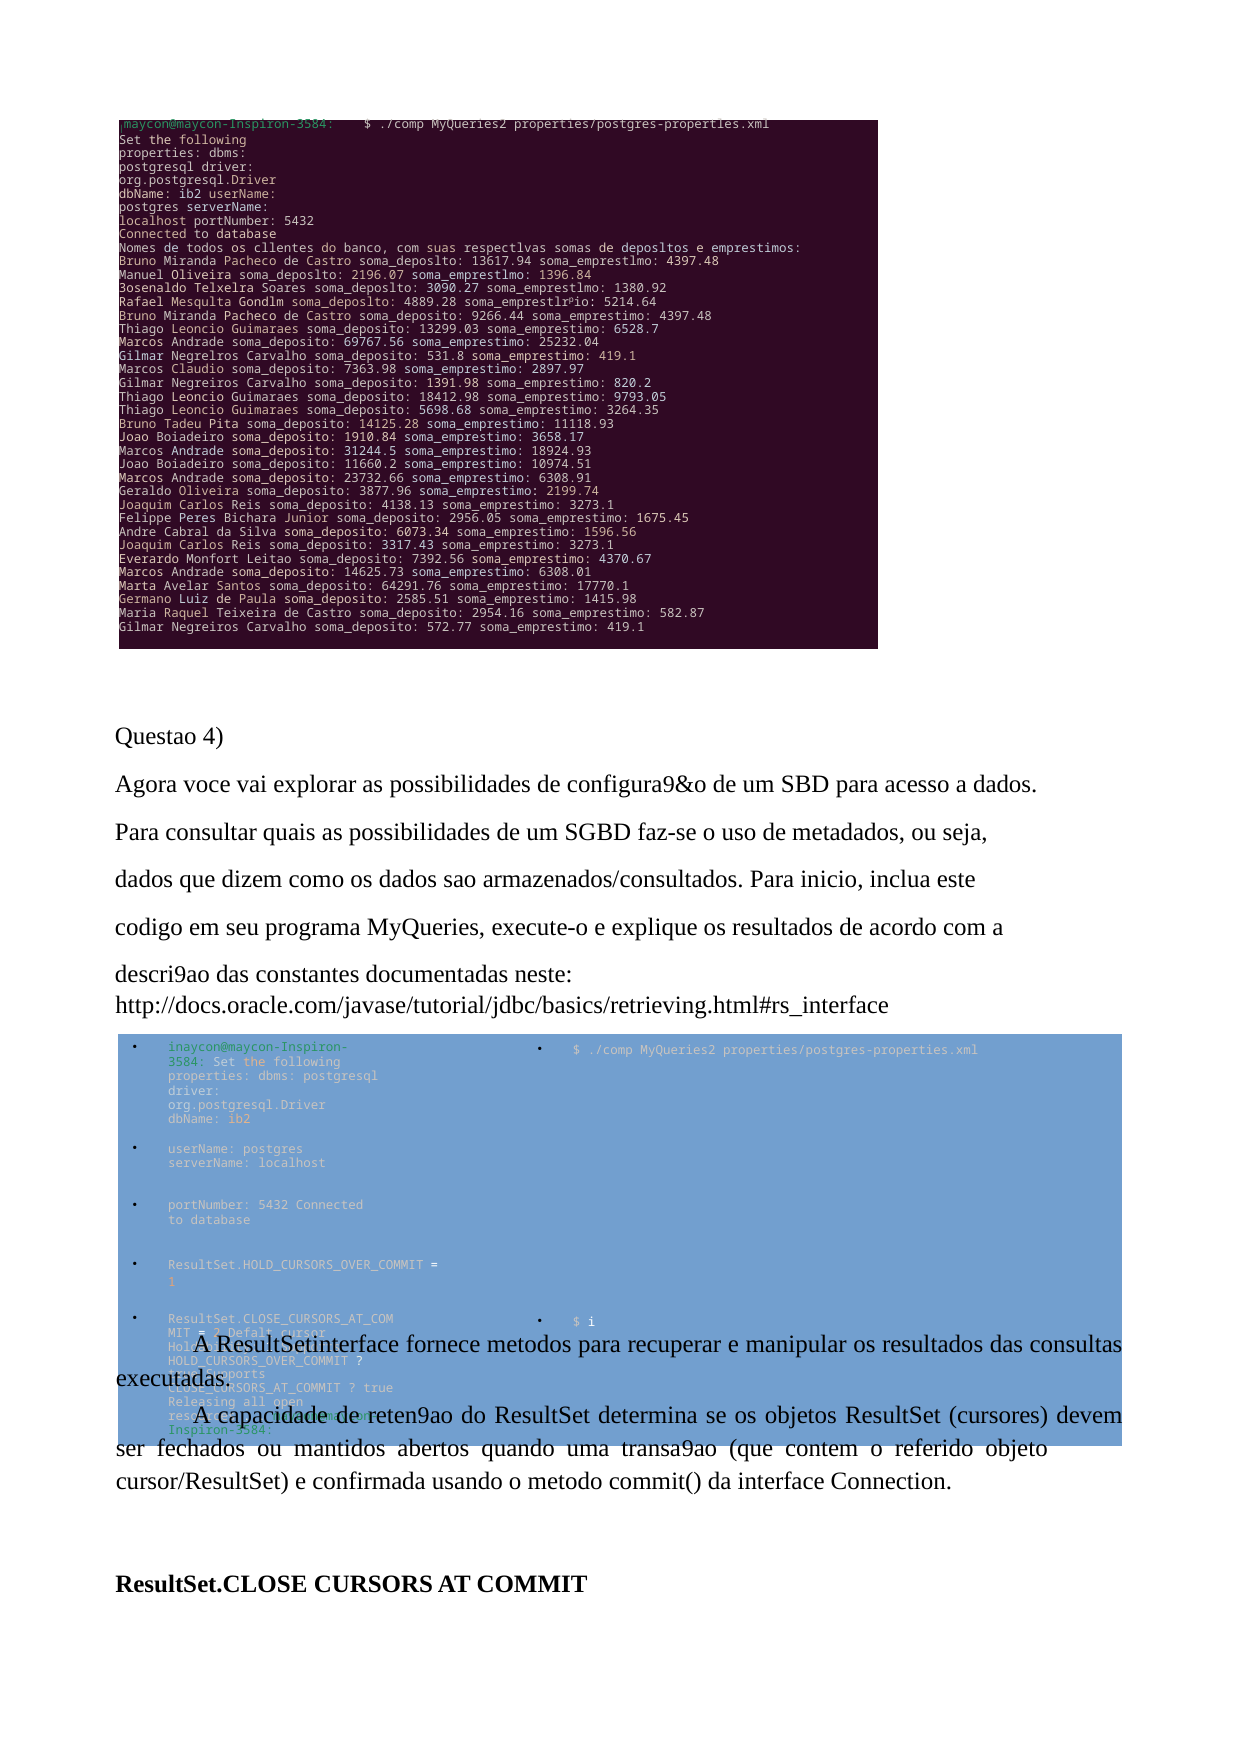

|maycon@maycon-Inspiron-3584: $ ./comp MyQueries2 properties/postgres-propertles.xml
Set the following properties: dbms: postgresql driver: org.postgresql.Driver dbName: ib2 userName: postgres serverName: localhost portNumber: 5432 Connected to database
Nomes de todos os cllentes do banco, com suas respectlvas somas de deposltos e emprestimos:
Bruno Miranda Pacheco de Castro soma_deposlto: 13617.94 soma_emprestlmo: 4397.48
Manuel Oliveira soma_deposlto: 2196.07 soma_emprestlmo: 1396.84
3osenaldo Telxelra Soares soma_deposlto: 3090.27 soma_emprestlmo: 1380.92
Rafael Mesqulta Gondlm soma_deposlto: 4889.28 soma_emprestlrpio: 5214.64
Bruno Miranda Pacheco de Castro soma_deposito: 9266.44 soma_emprestimo: 4397.48
Thiago Leoncio Guimaraes soma_deposito: 13299.03 soma_emprestimo: 6528.7
Marcos Andrade soma_deposito: 69767.56 soma_emprestimo: 25232.04
Gilmar Negrelros Carvalho soma_deposito: 531.8 soma_emprestimo: 419.1
Marcos Claudio soma_deposito: 7363.98 soma_emprestimo: 2897.97
Gilmar Negreiros Carvalho soma_deposito: 1391.98 soma_emprestimo: 820.2
Thiago Leoncio Guimaraes soma_deposito: 18412.98 soma_emprestimo: 9793.05
Thiago Leoncio Guimaraes soma_deposito: 5698.68 soma_emprestimo: 3264.35
Bruno Tadeu Pita soma_deposito: 14125.28 soma_emprestimo: 11118.93
Joao Boiadeiro soma_deposito: 1910.84 soma_emprestimo: 3658.17
Marcos Andrade soma_deposito: 31244.5 soma_emprestimo: 18924.93
Joao Boiadeiro soma_deposito: 11660.2 soma_emprestimo: 10974.51
Marcos Andrade soma_deposito: 23732.66 soma_emprestimo: 6308.91
Geraldo Oliveira soma_deposito: 3877.96 soma_emprestimo: 2199.74
Joaquim Carlos Reis soma_deposito: 4138.13 soma_emprestimo: 3273.1
Felippe Peres Bichara Junior soma_deposito: 2956.05 soma_emprestimo: 1675.45
Andre Cabral da Silva soma_deposito: 6073.34 soma_emprestimo: 1596.56
Joaquim Carlos Reis soma_deposito: 3317.43 soma_emprestimo: 3273.1
Everardo Monfort Leitao soma_deposito: 7392.56 soma_emprestimo: 4370.67
Marcos Andrade soma_deposito: 14625.73 soma_emprestimo: 6308.01
Marta Avelar Santos soma_deposito: 64291.76 soma_emprestimo: 17770.1
Germano Luiz de Paula soma_deposito: 2585.51 soma_emprestimo: 1415.98
Maria Raquel Teixeira de Castro soma_deposito: 2954.16 soma_emprestimo: 582.87
Gilmar Negreiros Carvalho soma_deposito: 572.77 soma_emprestimo: 419.1
Questao 4)
Agora voce vai explorar as possibilidades de configura9&o de um SBD para acesso a dados. Para consultar quais as possibilidades de um SGBD faz-se o uso de metadados, ou seja, dados que dizem como os dados sao armazenados/consultados. Para inicio, inclua este codigo em seu programa MyQueries, execute-o e explique os resultados de acordo com a descri9ao das constantes documentadas neste:
http://docs.oracle.com/javase/tutorial/jdbc/basics/retrieving.html#rs_interface
| inaycon@maycon-Inspiron-3584: Set the following properties: dbms: postgresql driver: org.postgresql.Driver dbName: ib2 | $ ./comp MyQueries2 properties/postgres-properties.xml |
| --- | --- |
| userName: postgres serverName: localhost | |
| portNumber: 5432 Connected to database | |
| ResultSet.HOLD\_CURSORS\_OVER\_COMMIT = 1 | |
| ResultSet.CLOSE\_CURSORS\_AT\_COMMIT = 2 Defalt cursor Holdability: 1 Supports HOLD\_CURSORS\_OVER\_COMMIT ? true Supports CLOSE\_CURSORS\_AT\_COMMIT ? true Releasing all open resources ... maycon@maycon-Inspiron-3584: | $ i |
A ResultSetinterface fornece metodos para recuperar e manipular os resultados das consultas executadas.
A capacidade de reten9ao do ResultSet determina se os objetos ResultSet (cursores) devem ser fechados ou mantidos abertos quando uma transa9ao (que contem o referido objeto cursor/ResultSet) e confirmada usando o metodo commit() da interface Connection.
ResultSet.CLOSE CURSORS AT COMMIT